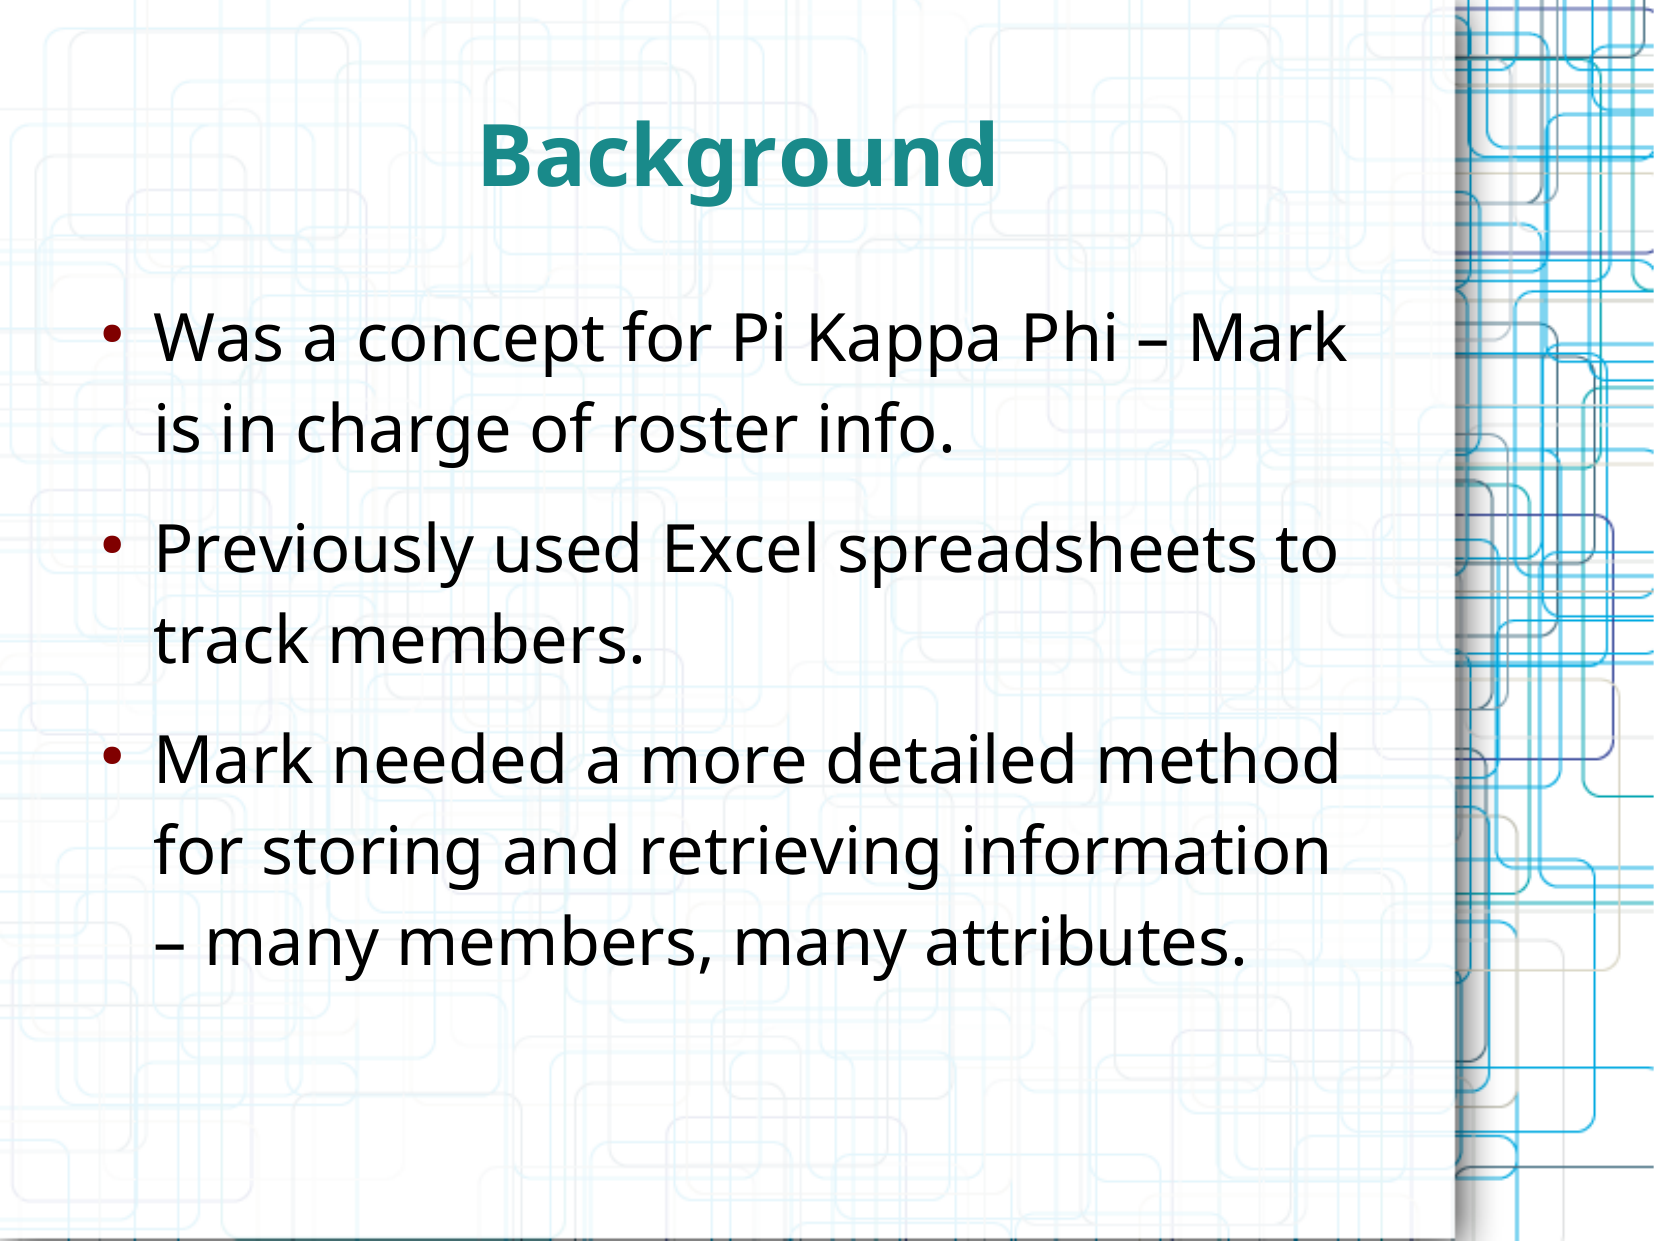

# Background
Was a concept for Pi Kappa Phi – Mark is in charge of roster info.
Previously used Excel spreadsheets to track members.
Mark needed a more detailed method for storing and retrieving information – many members, many attributes.